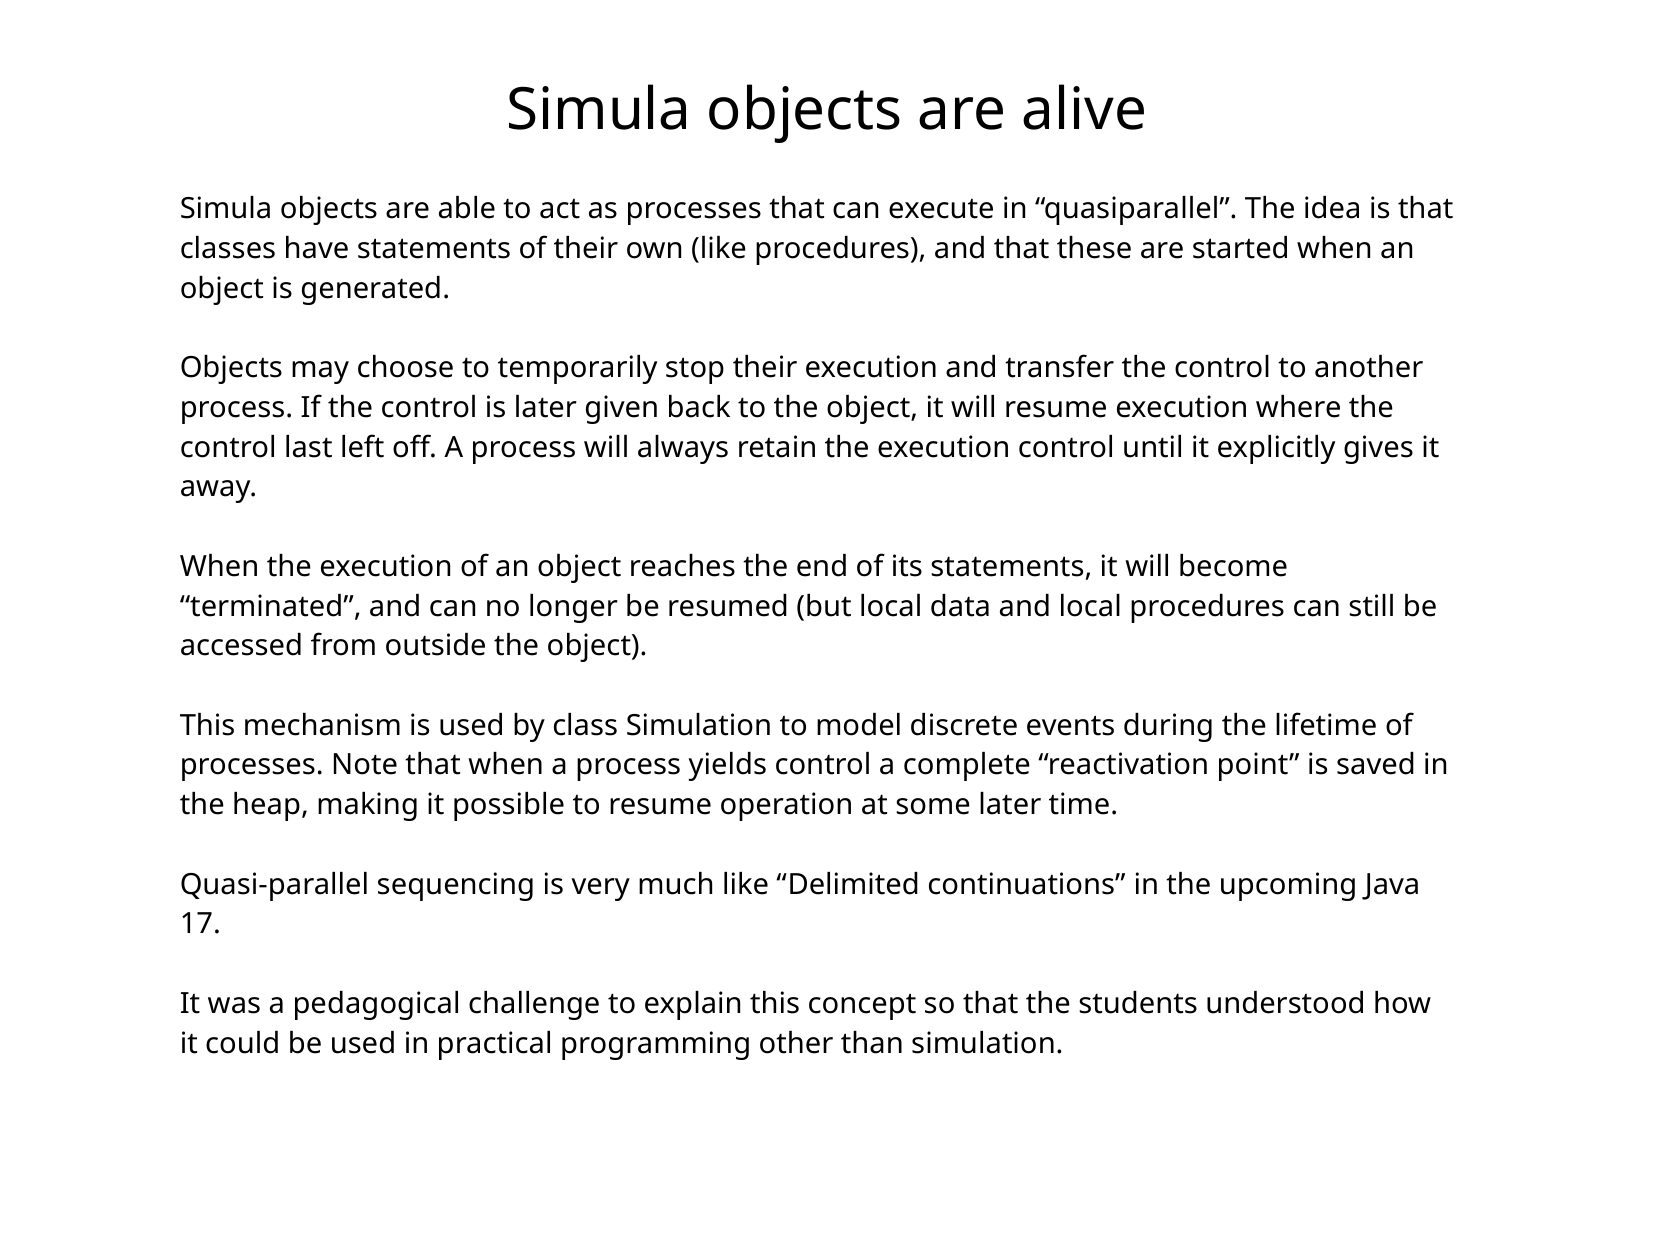

# Simula objects are alive
Simula objects are able to act as processes that can execute in “quasiparallel”. The idea is that classes have statements of their own (like procedures), and that these are started when an object is generated.
Objects may choose to temporarily stop their execution and transfer the control to another process. If the control is later given back to the object, it will resume execution where the control last left off. A process will always retain the execution control until it explicitly gives it away.
When the execution of an object reaches the end of its statements, it will become “terminated”, and can no longer be resumed (but local data and local procedures can still be accessed from outside the object).
This mechanism is used by class Simulation to model discrete events during the lifetime of processes. Note that when a process yields control a complete “reactivation point” is saved in the heap, making it possible to resume operation at some later time.
Quasi-parallel sequencing is very much like “Delimited continuations” in the upcoming Java 17.
It was a pedagogical challenge to explain this concept so that the students understood how it could be used in practical programming other than simulation.